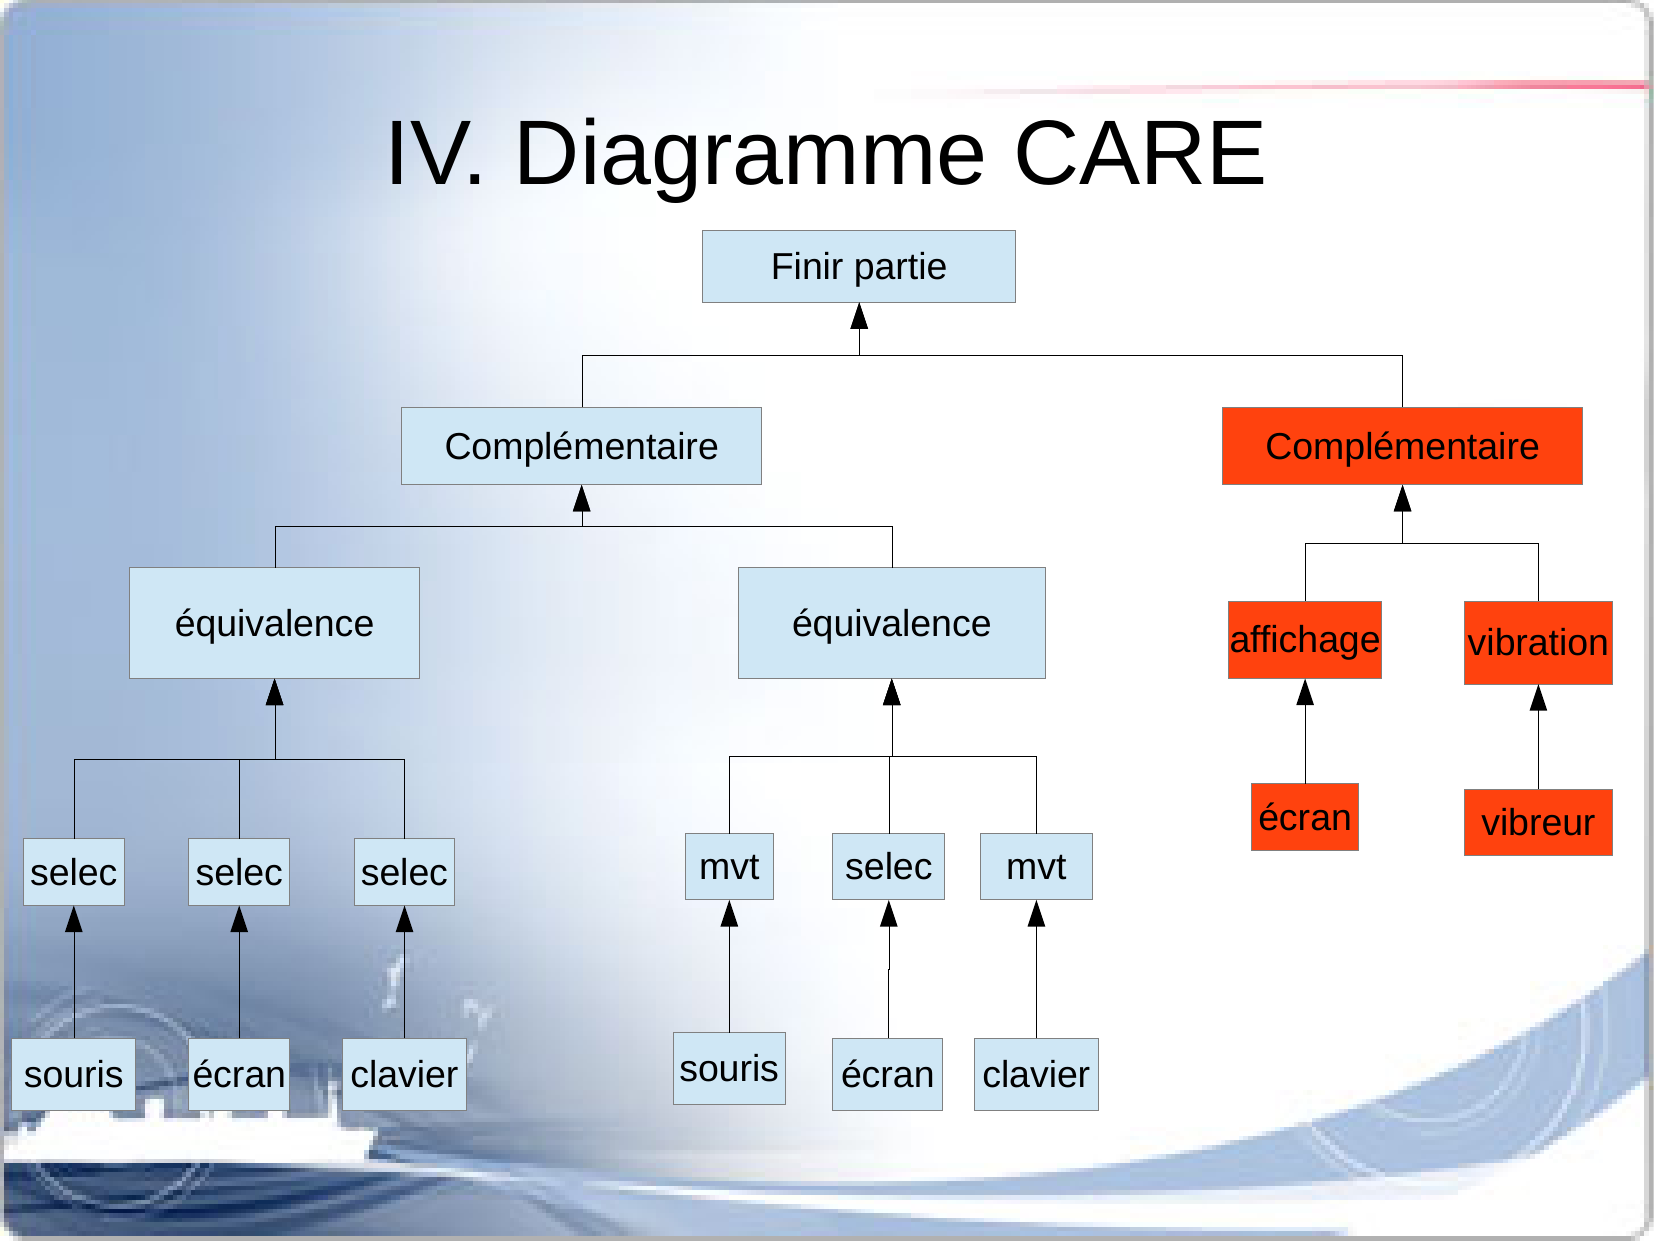

# IV. Diagramme CARE
Finir partie
Complémentaire
Complémentaire
équivalence
équivalence
affichage
vibration
écran
vibreur
mvt
selec
mvt
selec
selec
selec
souris
souris
écran
clavier
écran
clavier